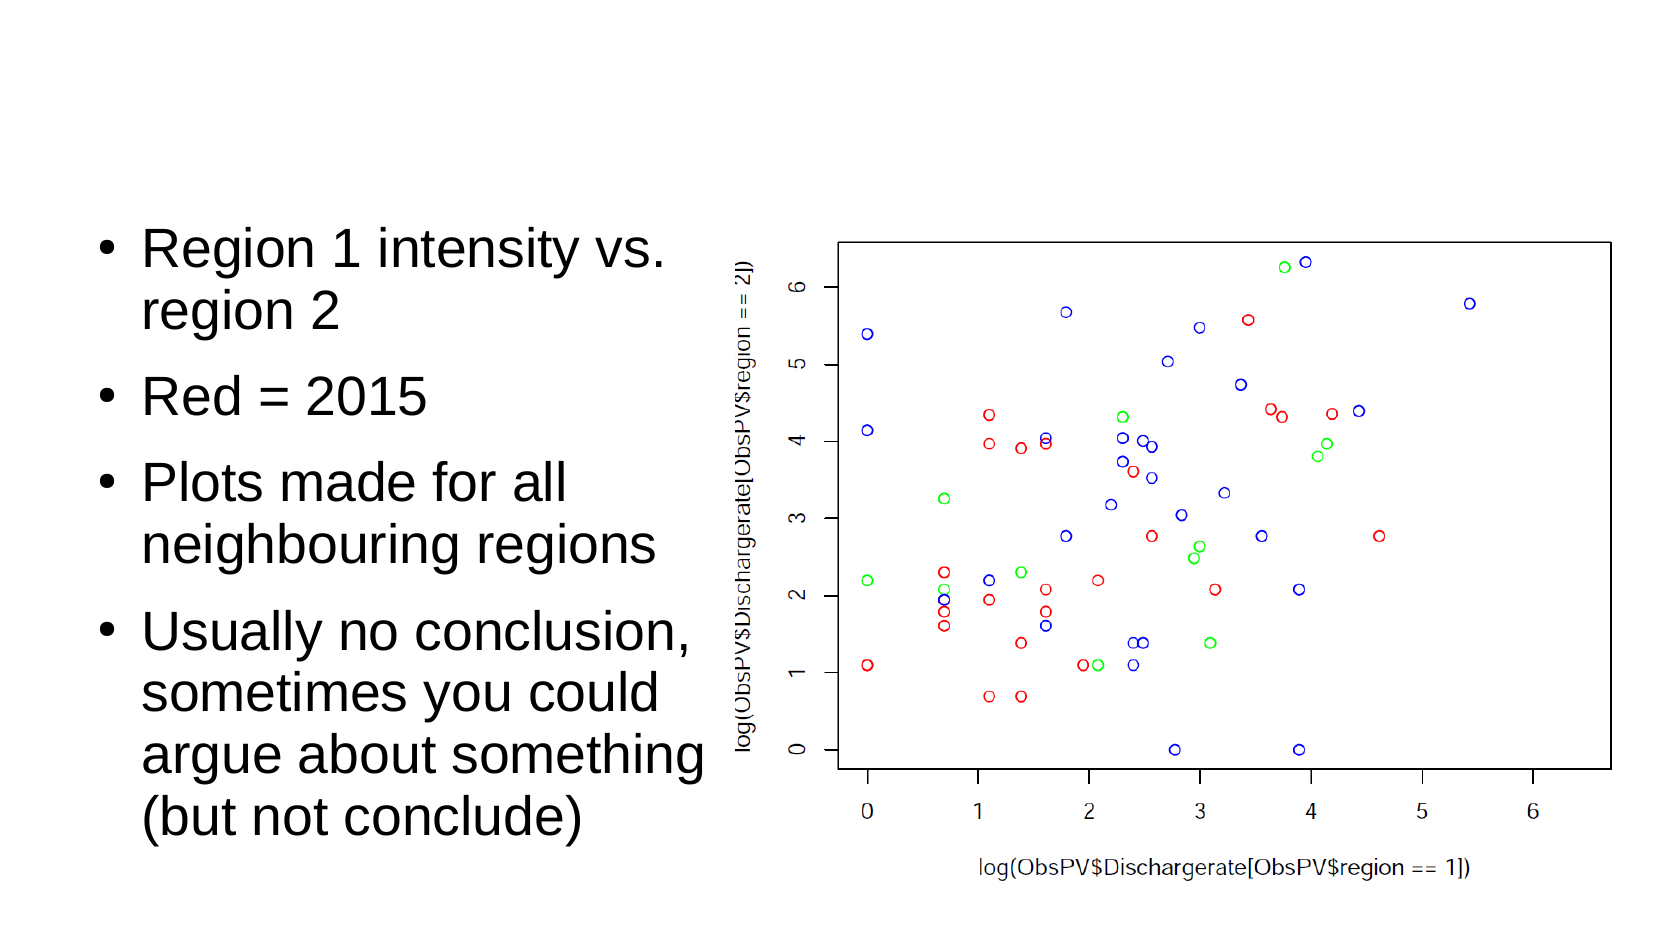

#
Region 1 intensity vs. region 2
Red = 2015
Plots made for all neighbouring regions
Usually no conclusion, sometimes you could argue about something (but not conclude)